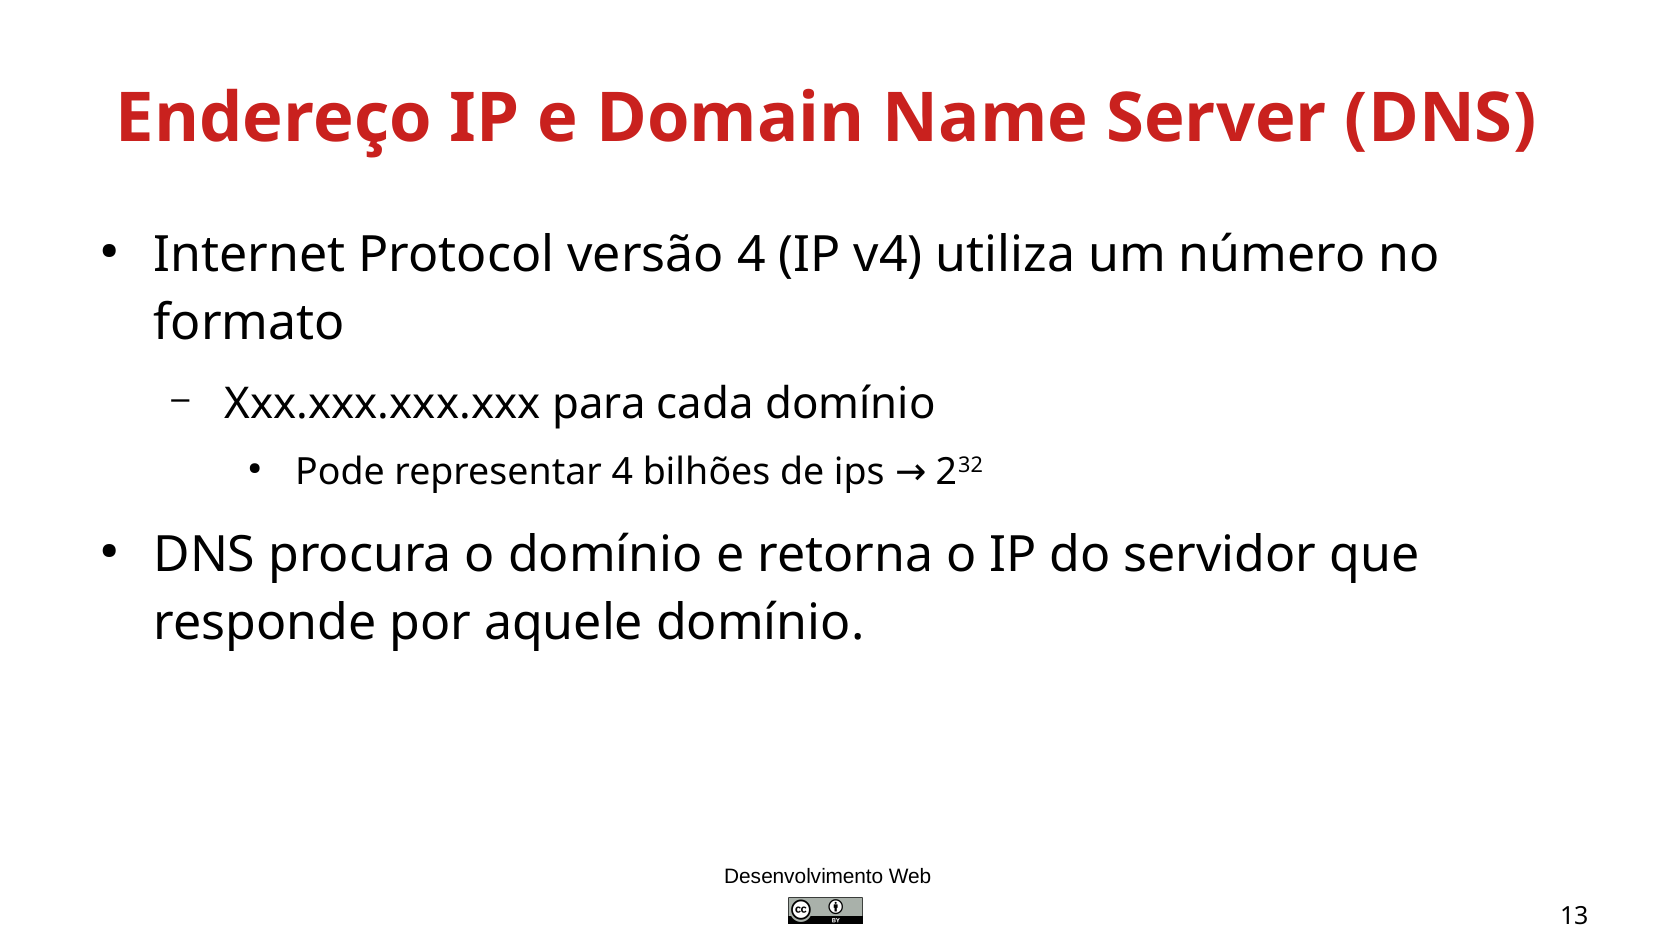

# Endereço IP e Domain Name Server (DNS)
Internet Protocol versão 4 (IP v4) utiliza um número no formato
Xxx.xxx.xxx.xxx para cada domínio
Pode representar 4 bilhões de ips → 232
DNS procura o domínio e retorna o IP do servidor que responde por aquele domínio.
Desenvolvimento Web
13